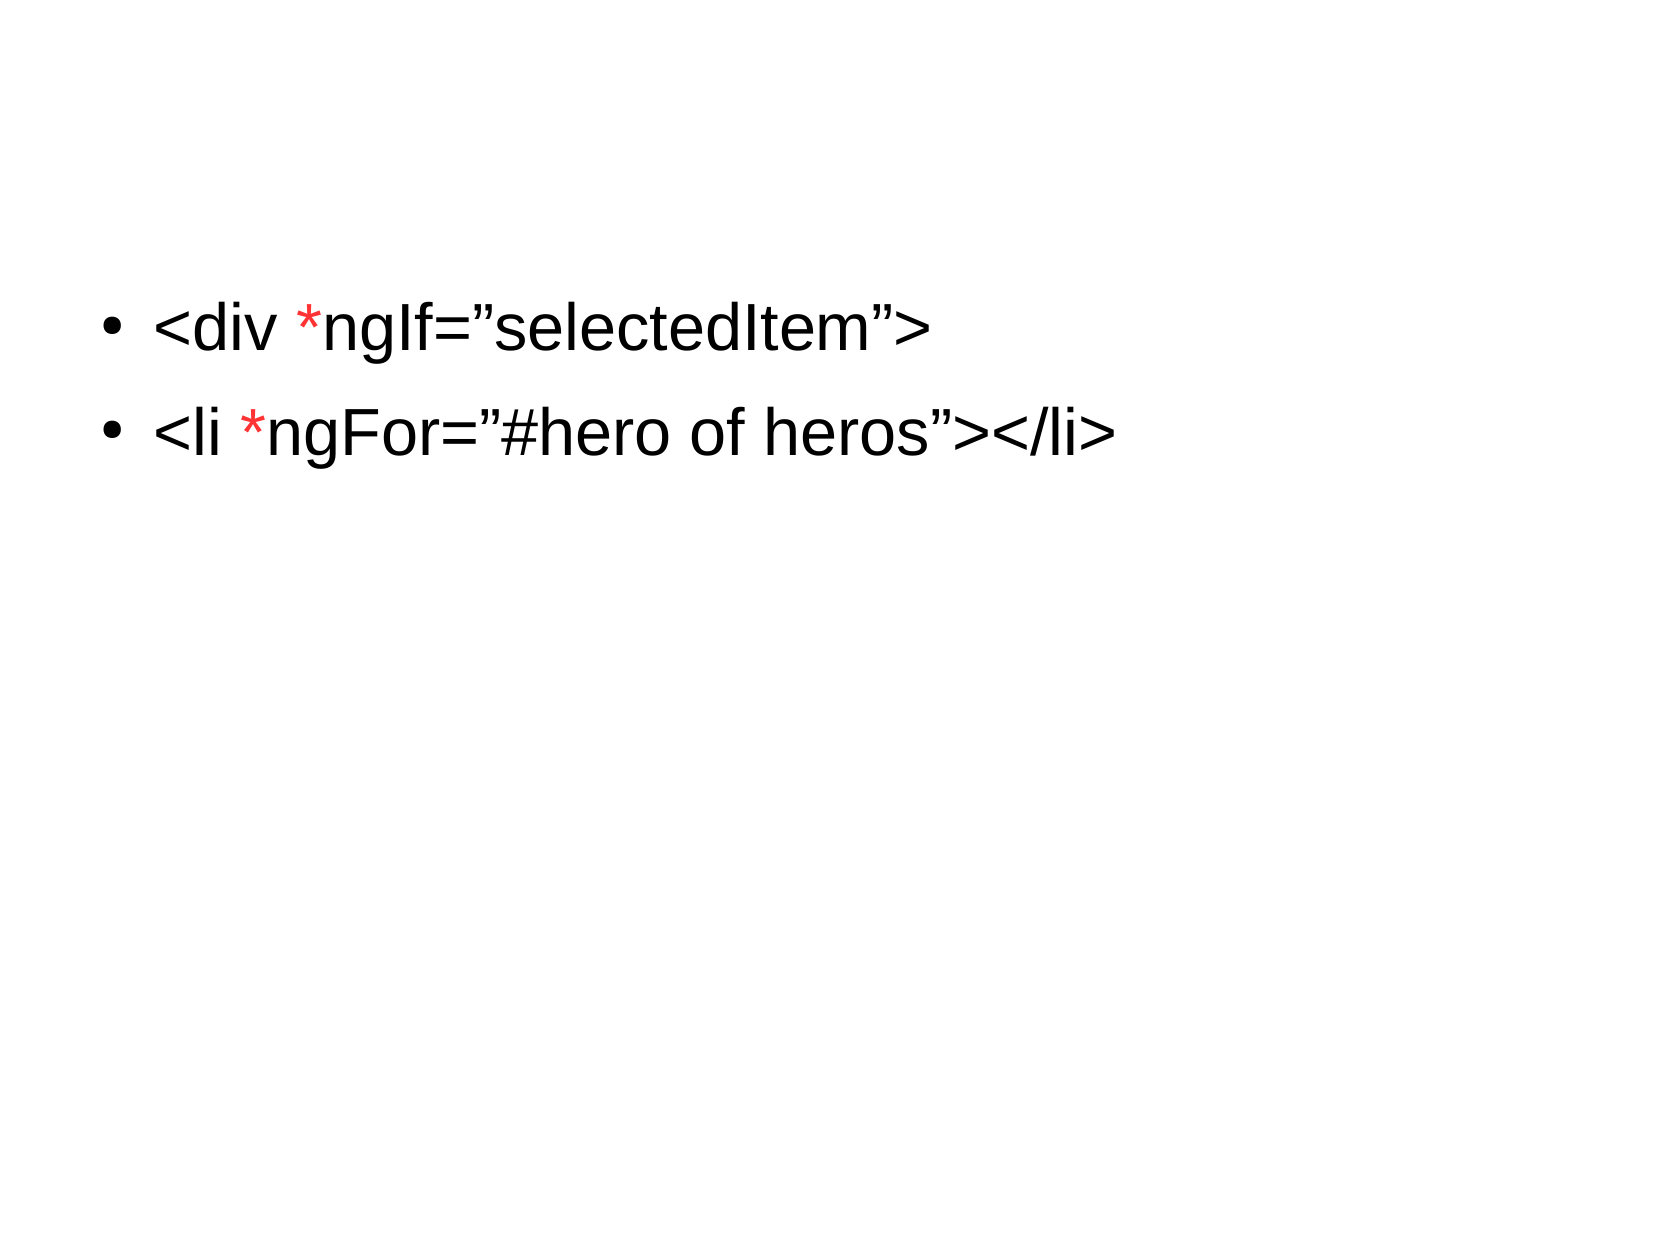

#
<div *ngIf=”selectedItem”>
<li *ngFor=”#hero of heros”></li>